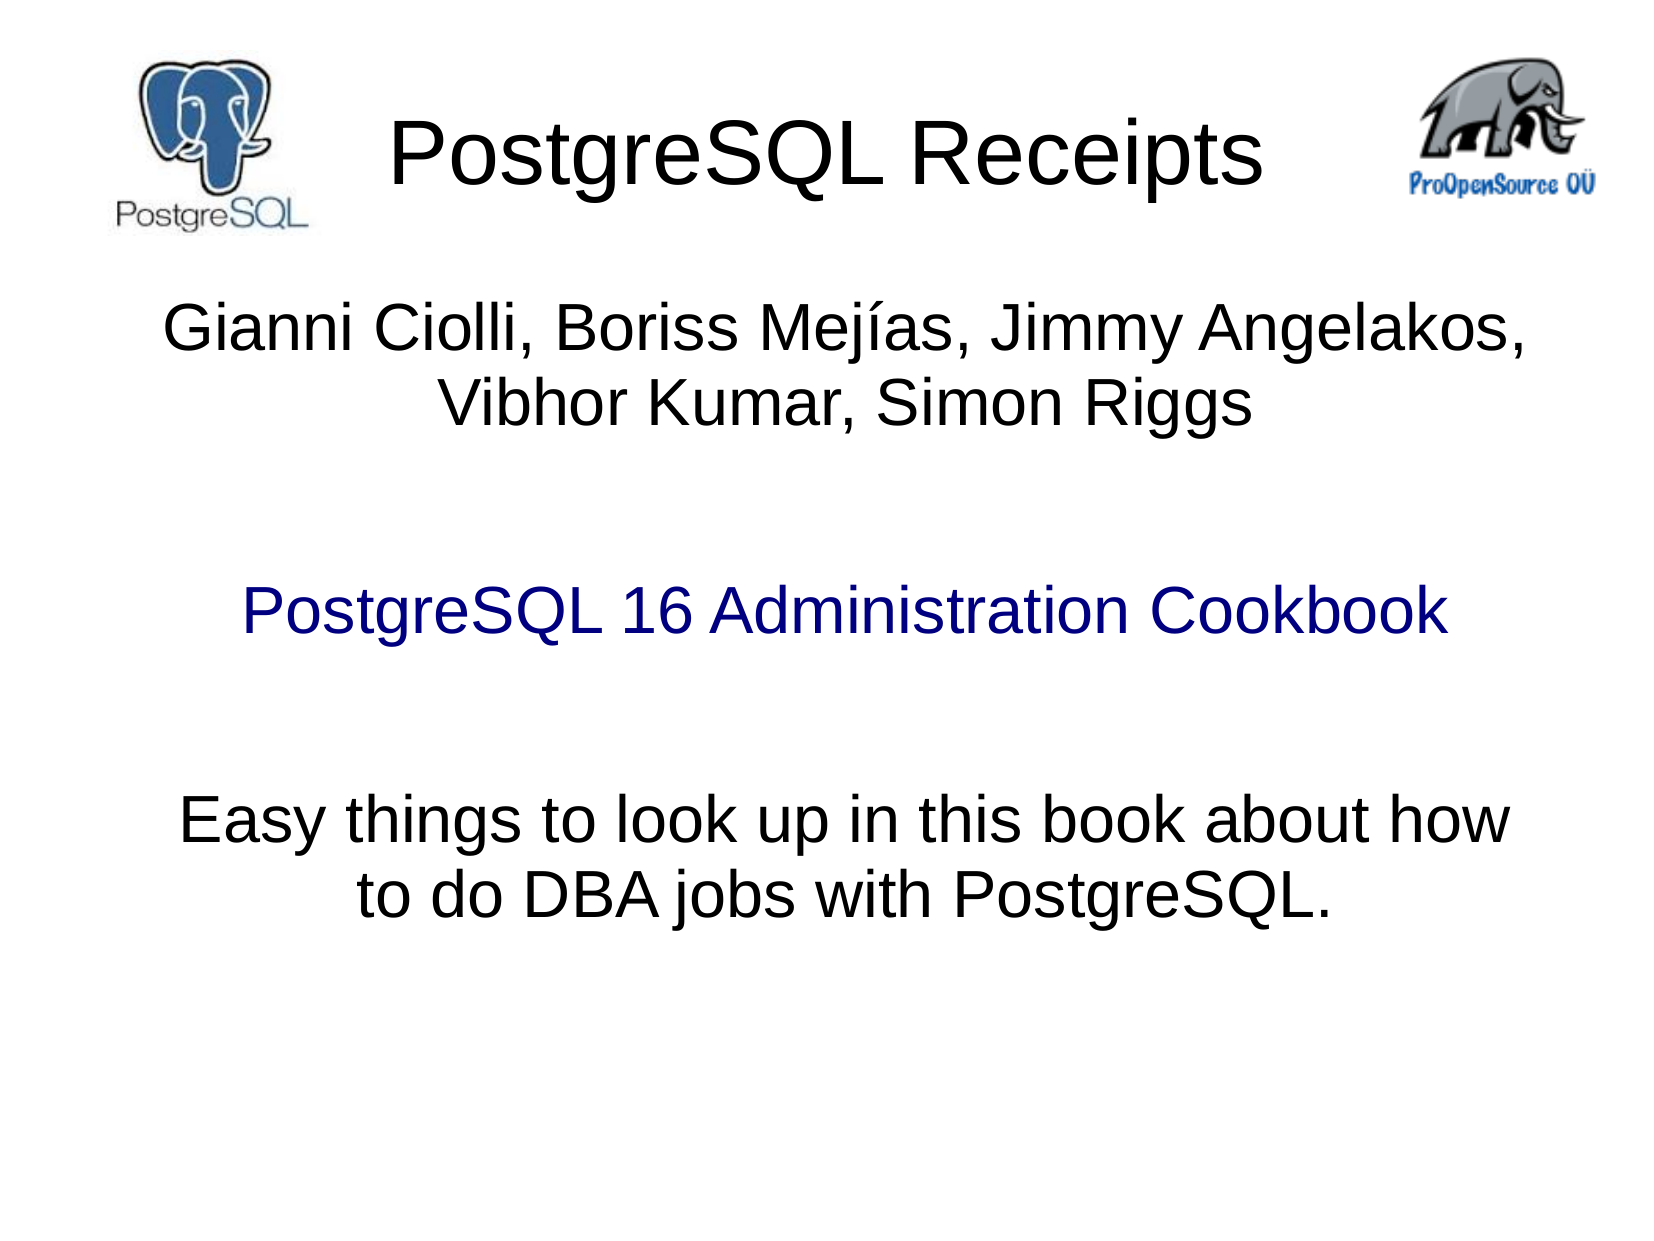

# PostgreSQL Receipts
Gianni Ciolli, Boriss Mejías, Jimmy Angelakos, Vibhor Kumar, Simon Riggs
PostgreSQL 16 Administration Cookbook
Easy things to look up in this book about how to do DBA jobs with PostgreSQL.